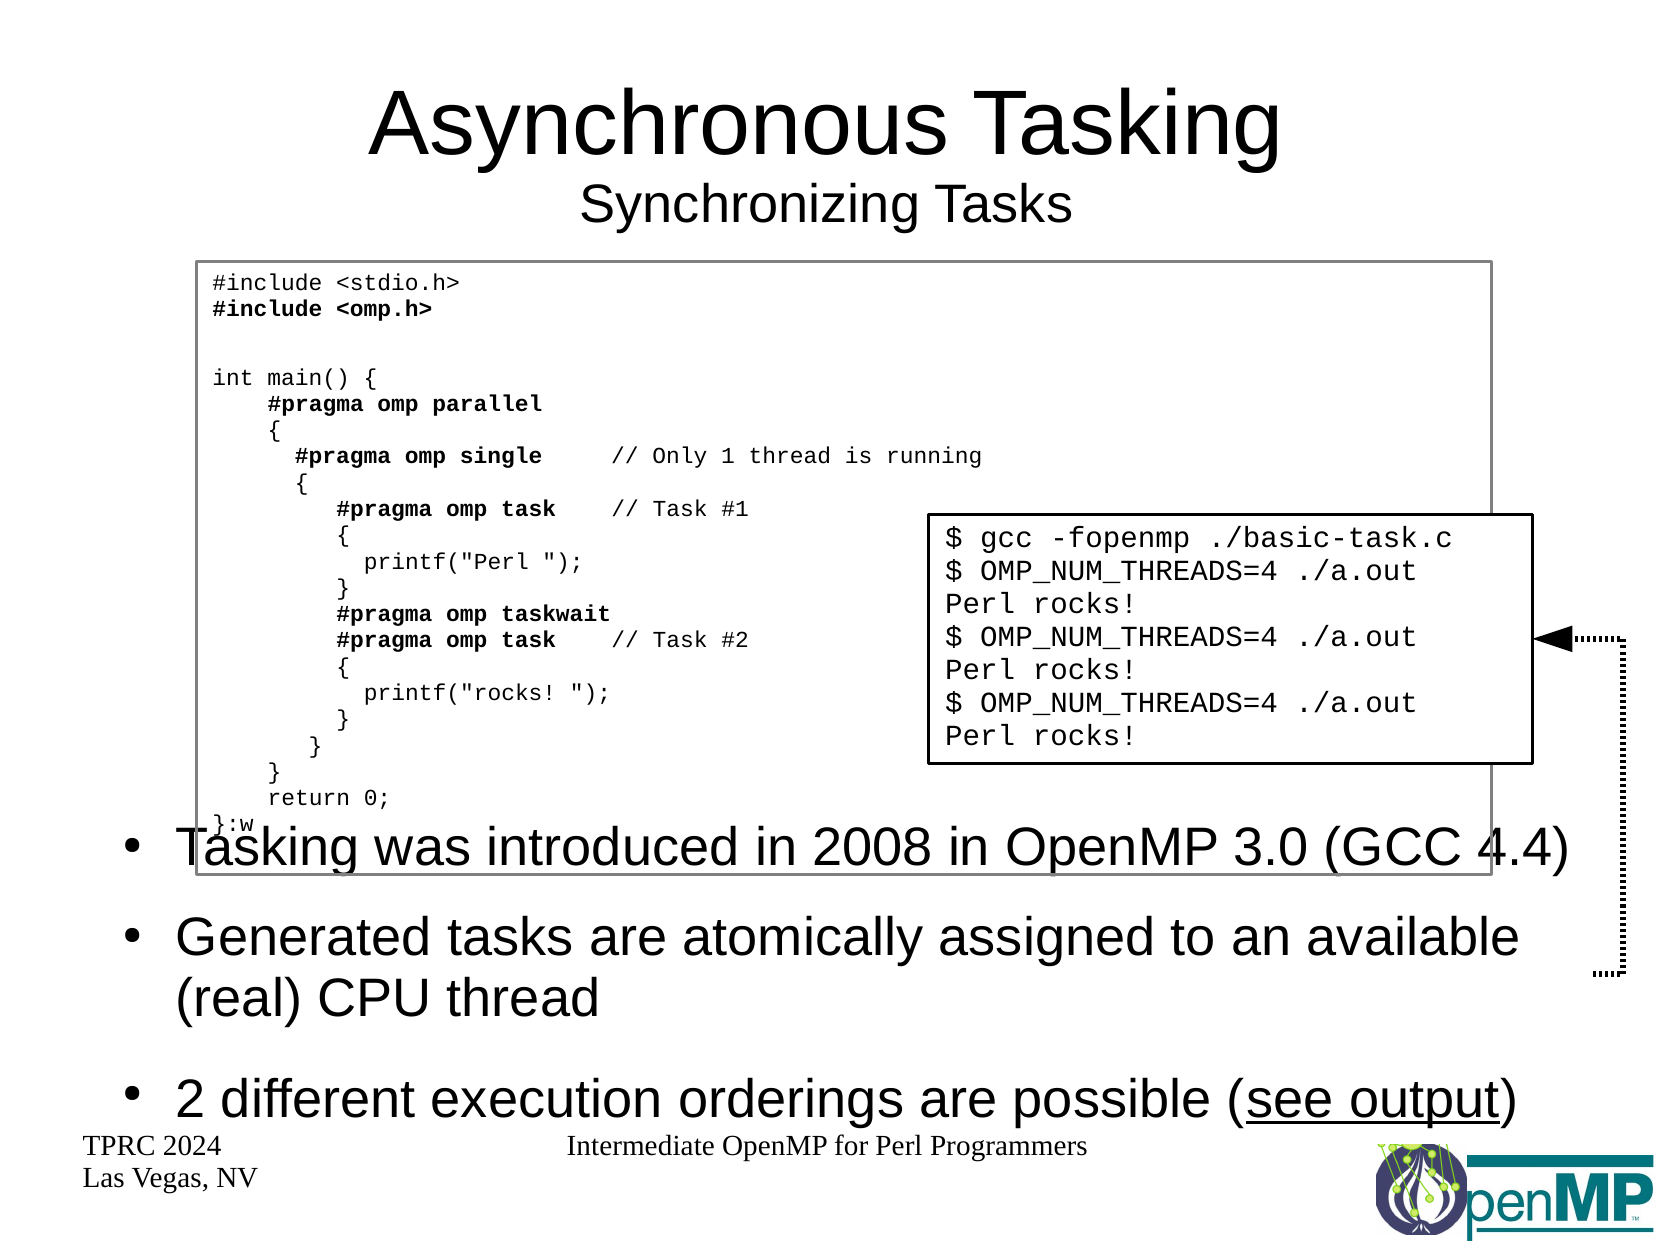

# Asynchronous Tasking Synchronizing Tasks
#include <stdio.h>
#include <omp.h>
int main() {
 #pragma omp parallel
 {
 #pragma omp single // Only 1 thread is running
 {
 #pragma omp task // Task #1
 {
 printf("Perl ");
 }
 #pragma omp taskwait
 #pragma omp task // Task #2
 {
 printf("rocks! ");
 }
 }
 }
 return 0;
}:w
$ gcc -fopenmp ./basic-task.c
$ OMP_NUM_THREADS=4 ./a.out
Perl rocks!
$ OMP_NUM_THREADS=4 ./a.out
Perl rocks!
$ OMP_NUM_THREADS=4 ./a.out
Perl rocks!
Tasking was introduced in 2008 in OpenMP 3.0 (GCC 4.4)
Generated tasks are atomically assigned to an available (real) CPU thread
2 different execution orderings are possible (see output)